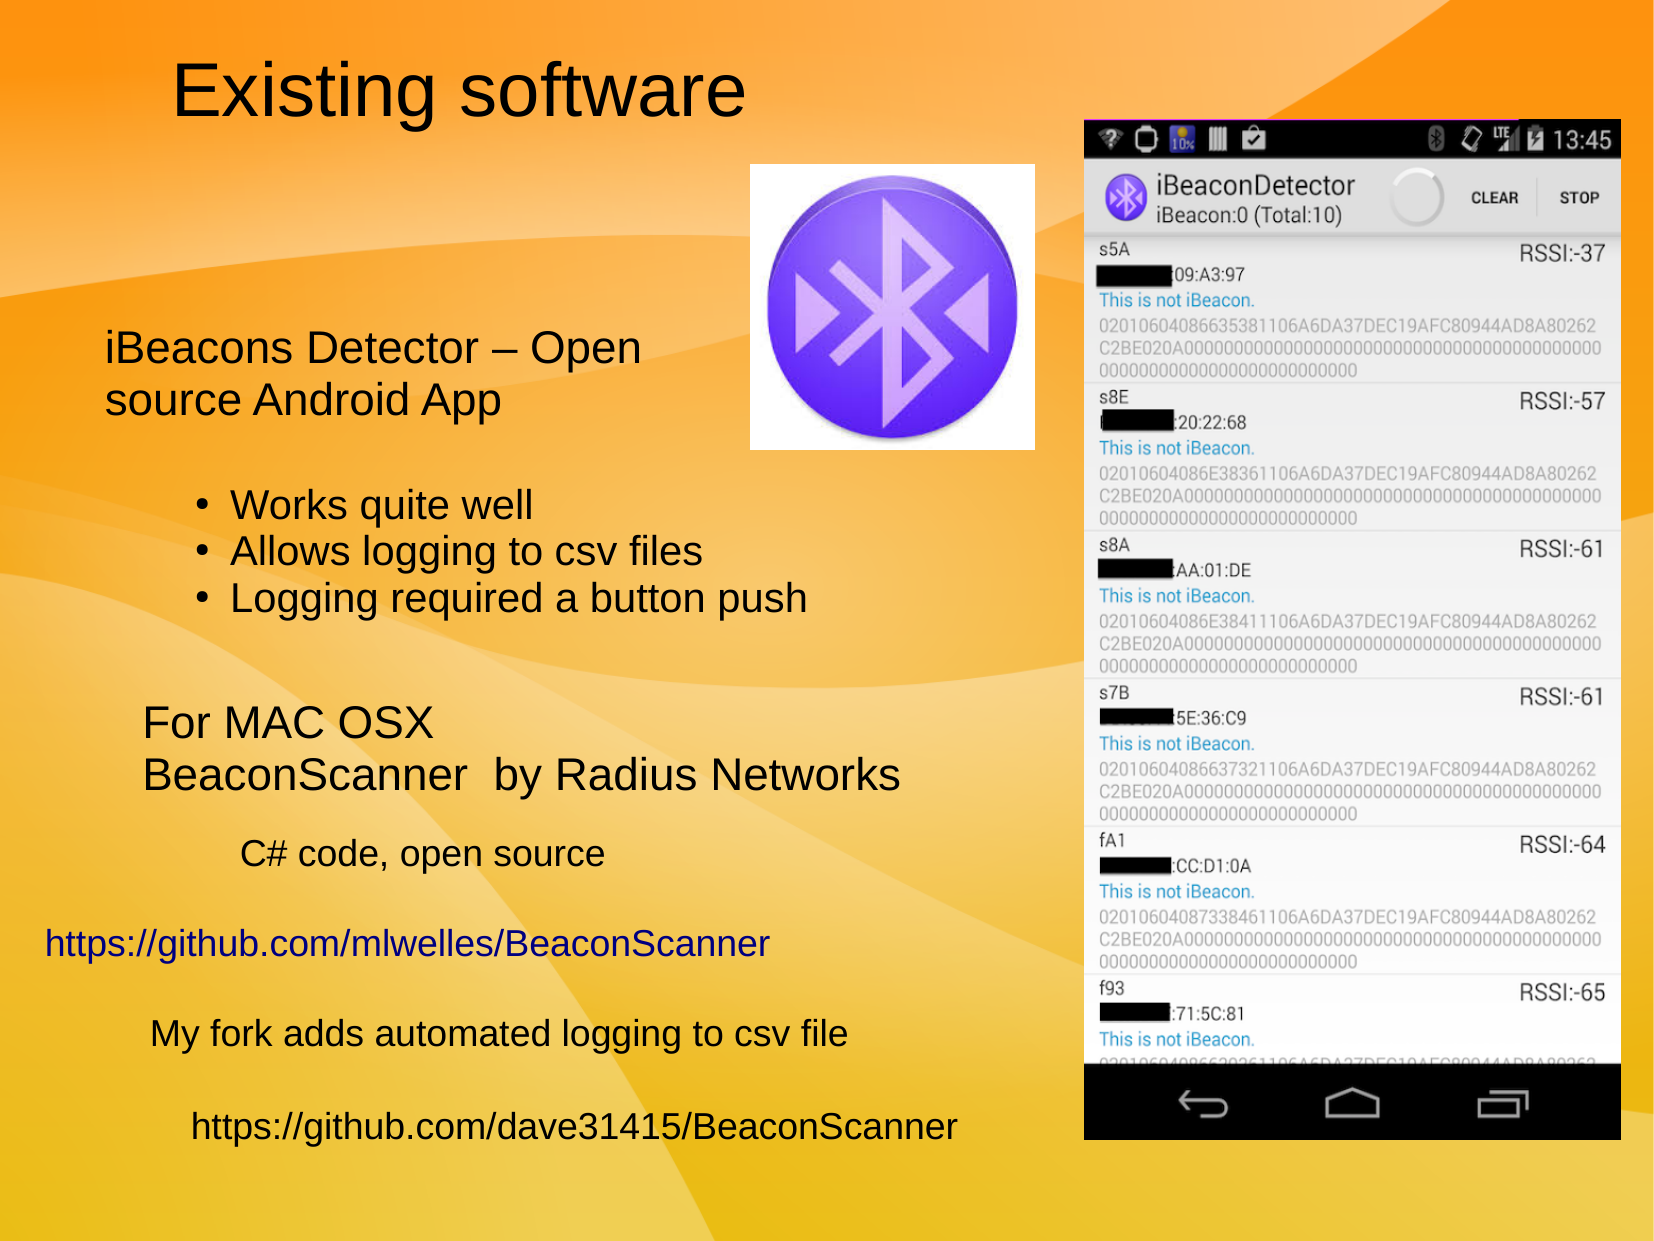

# Existing software
iBeacons Detector – Open source Android App
Works quite well
Allows logging to csv files
Logging required a button push
For MAC OSX
BeaconScanner by Radius Networks
C# code, open source
https://github.com/mlwelles/BeaconScanner
My fork adds automated logging to csv file
https://github.com/dave31415/BeaconScanner